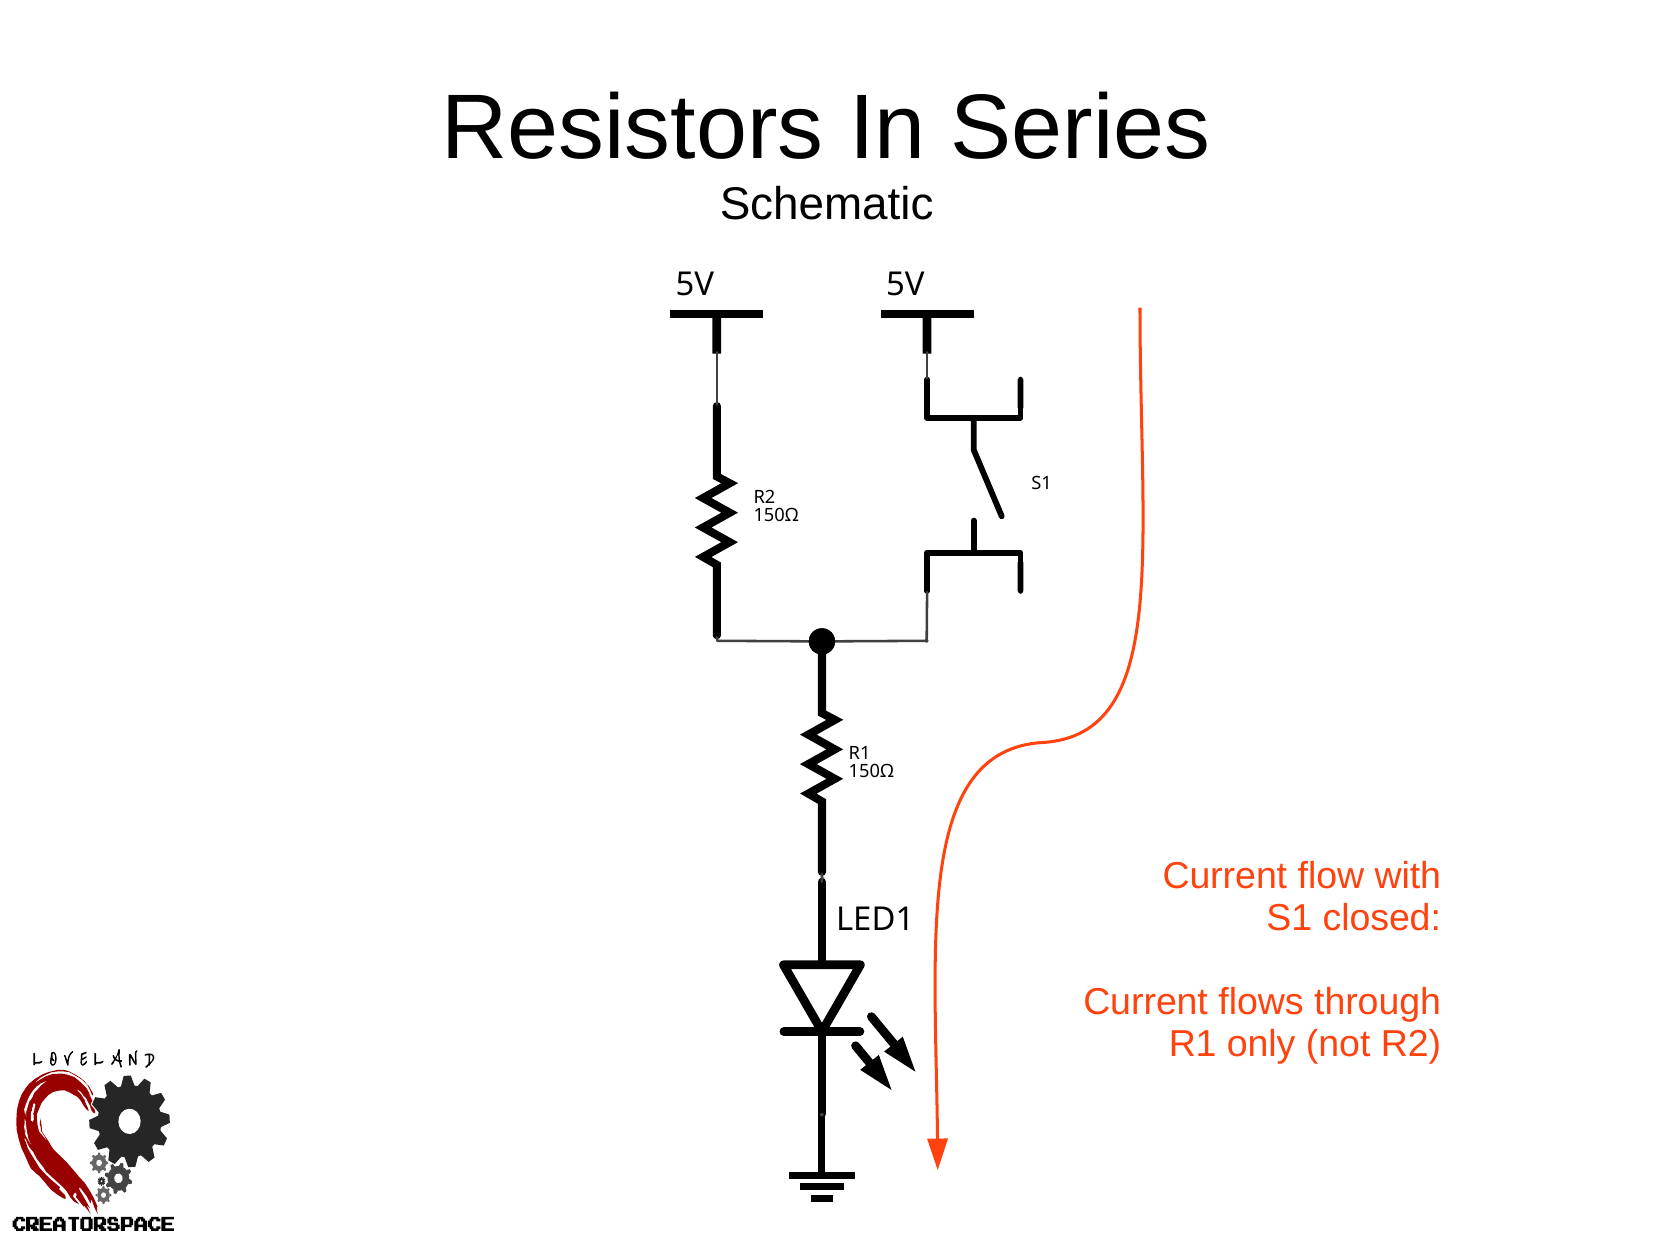

# Resistors In Series Schematic
Current flow with
S1 closed:
Current flows through
R1 only (not R2)